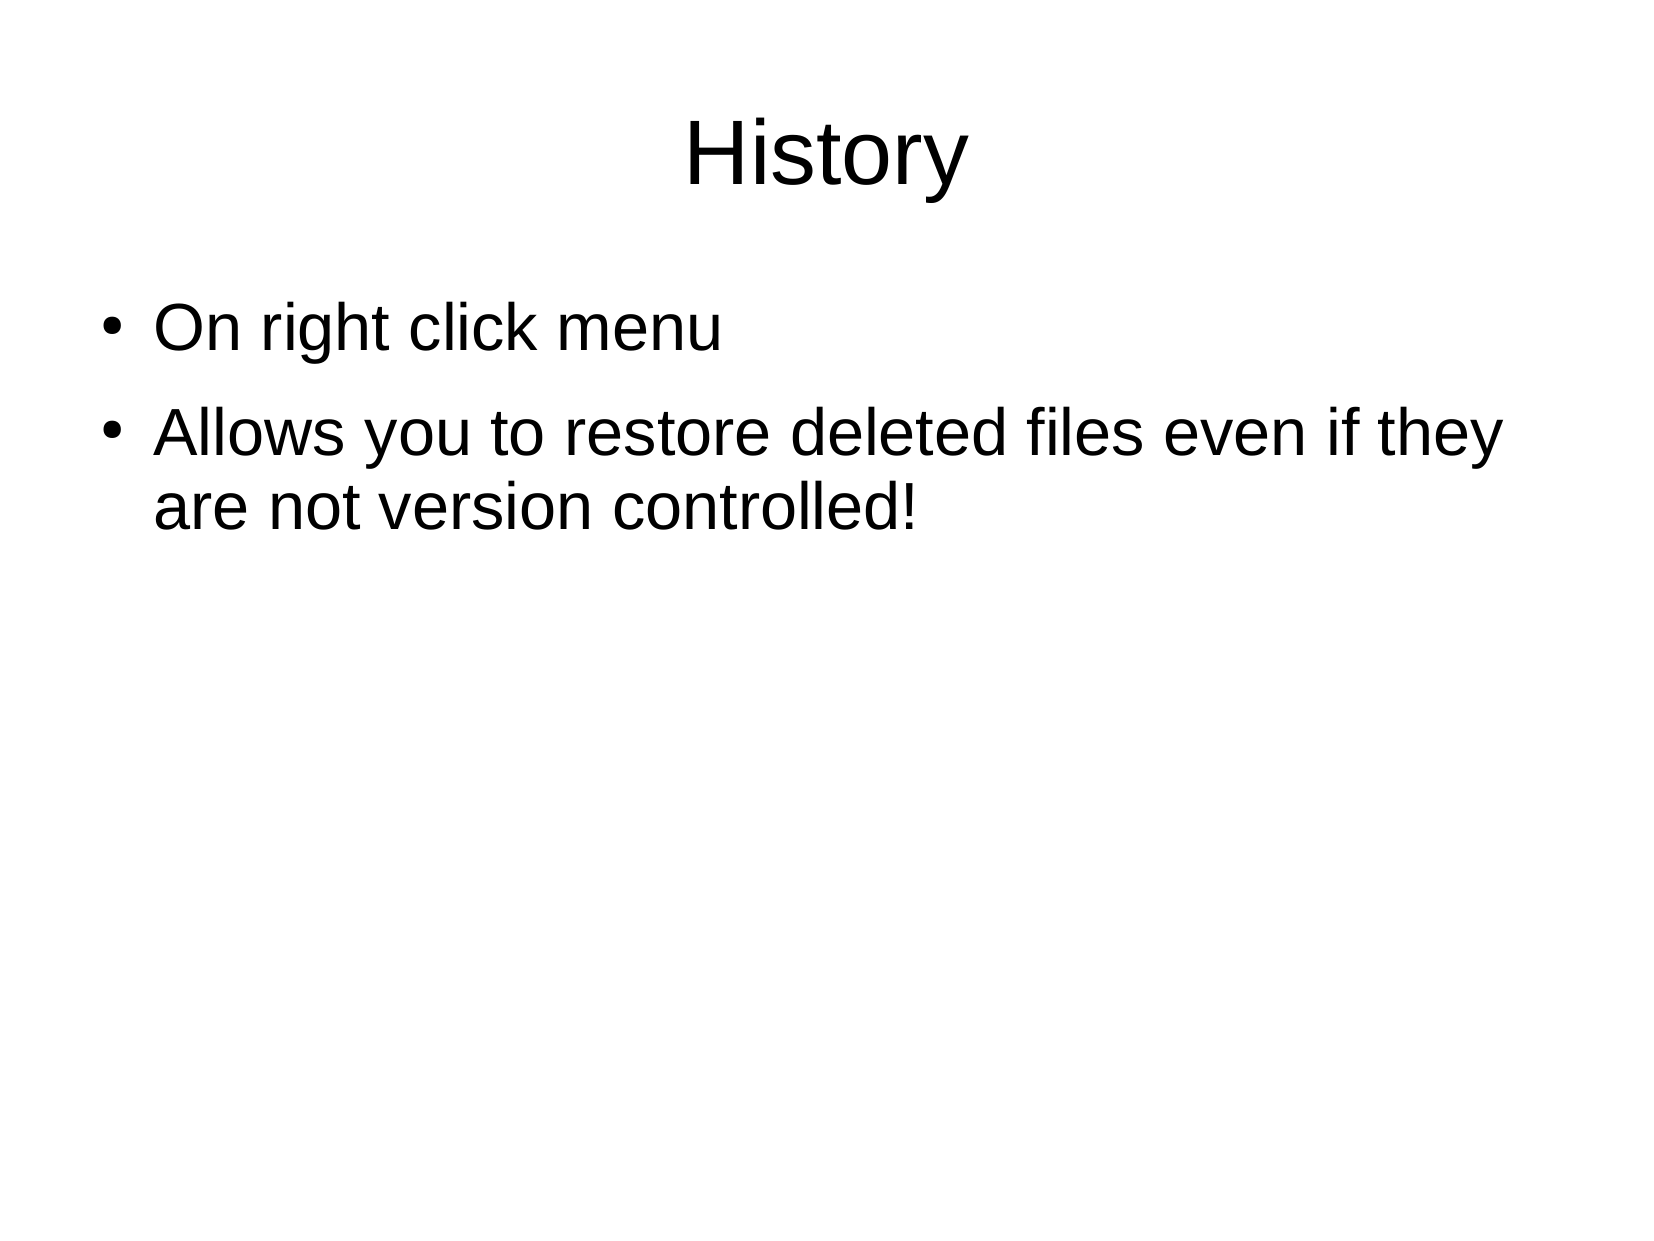

# History
On right click menu
Allows you to restore deleted files even if they are not version controlled!